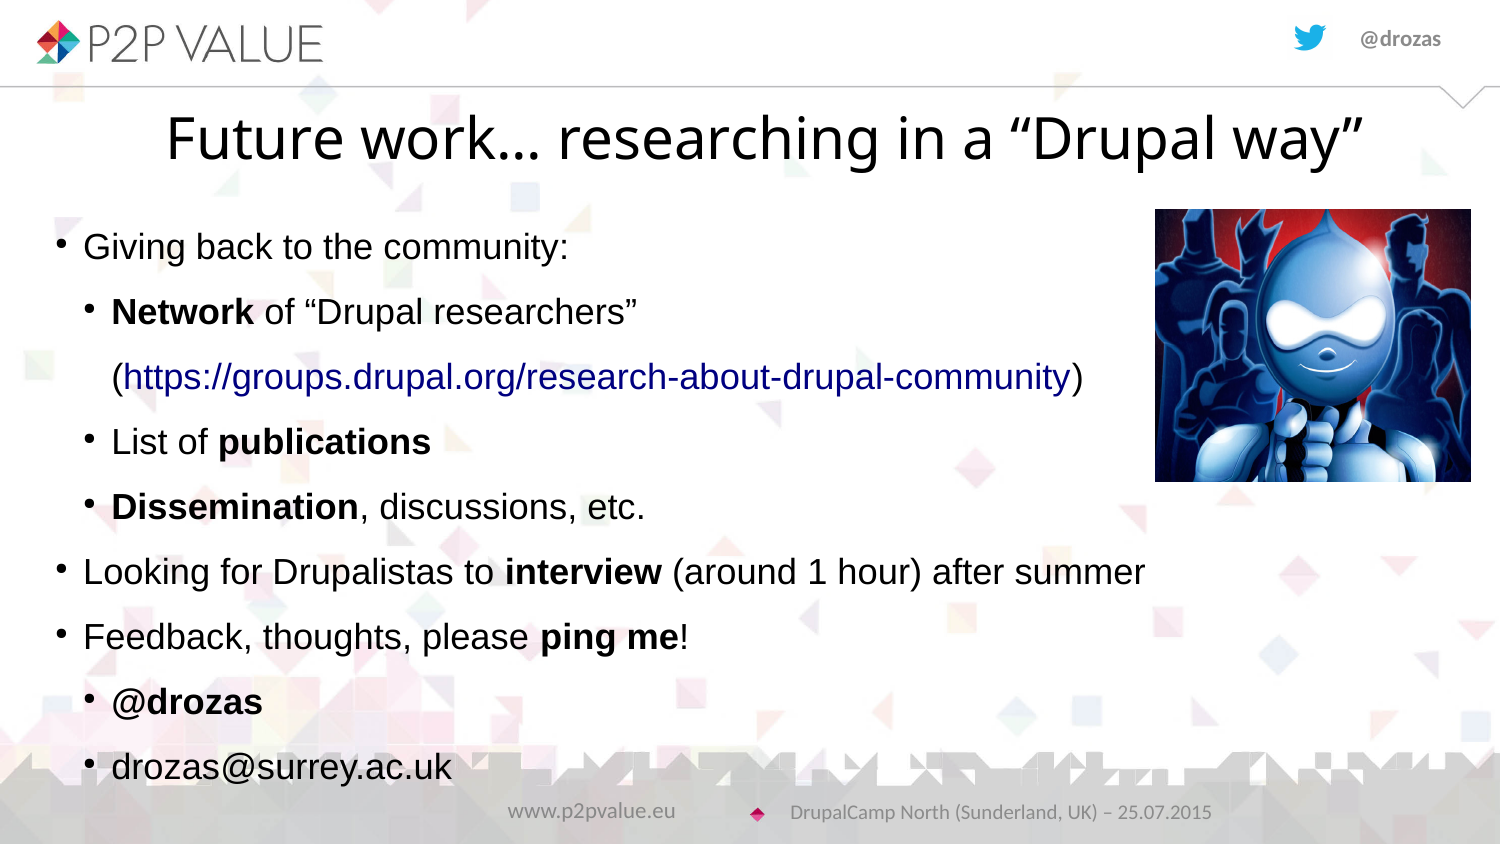

@drozas
# Future work... researching in a “Drupal way”
Giving back to the community:
Network of “Drupal researchers”
(https://groups.drupal.org/research-about-drupal-community)
List of publications
Dissemination, discussions, etc.
Looking for Drupalistas to interview (around 1 hour) after summer
Feedback, thoughts, please ping me!
@drozas
drozas@surrey.ac.uk
DrupalCamp North (Sunderland, UK) – 25.07.2015
www.p2pvalue.eu